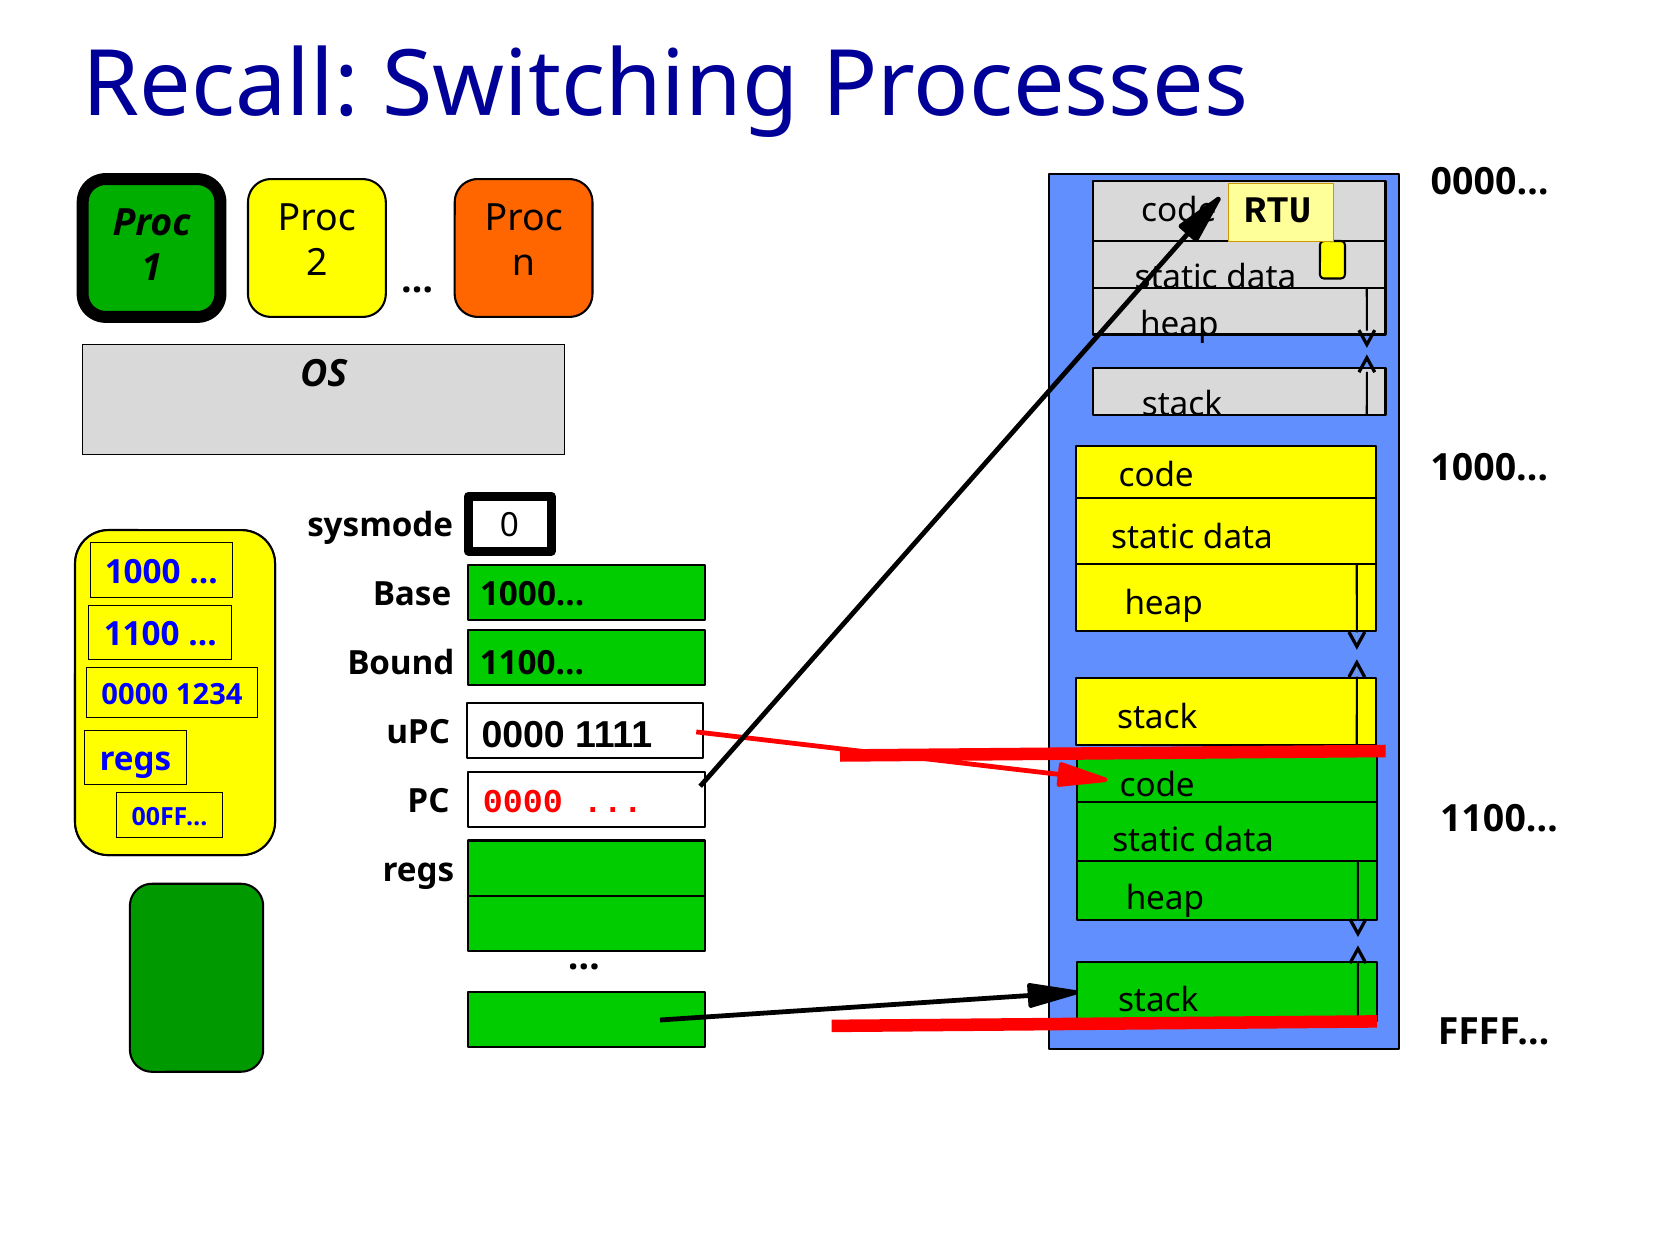

# Recall: Switching Processes
0000…
Proc 1
Proc 2
Proc n
code
static data
heap
stack
RTU
…
OS
1000…
code
static data
heap
stack
sysmode
0
1000 …
1000 …
Base
1000...
1100 …
1100 …
Bound
1100...
0000 1234
0000 1234
uPC
0000 1111
regs
regs
code
static data
heap
stack
PC
0000 ...
1100…
00FF…
00FF…
regs
…
FFFF…